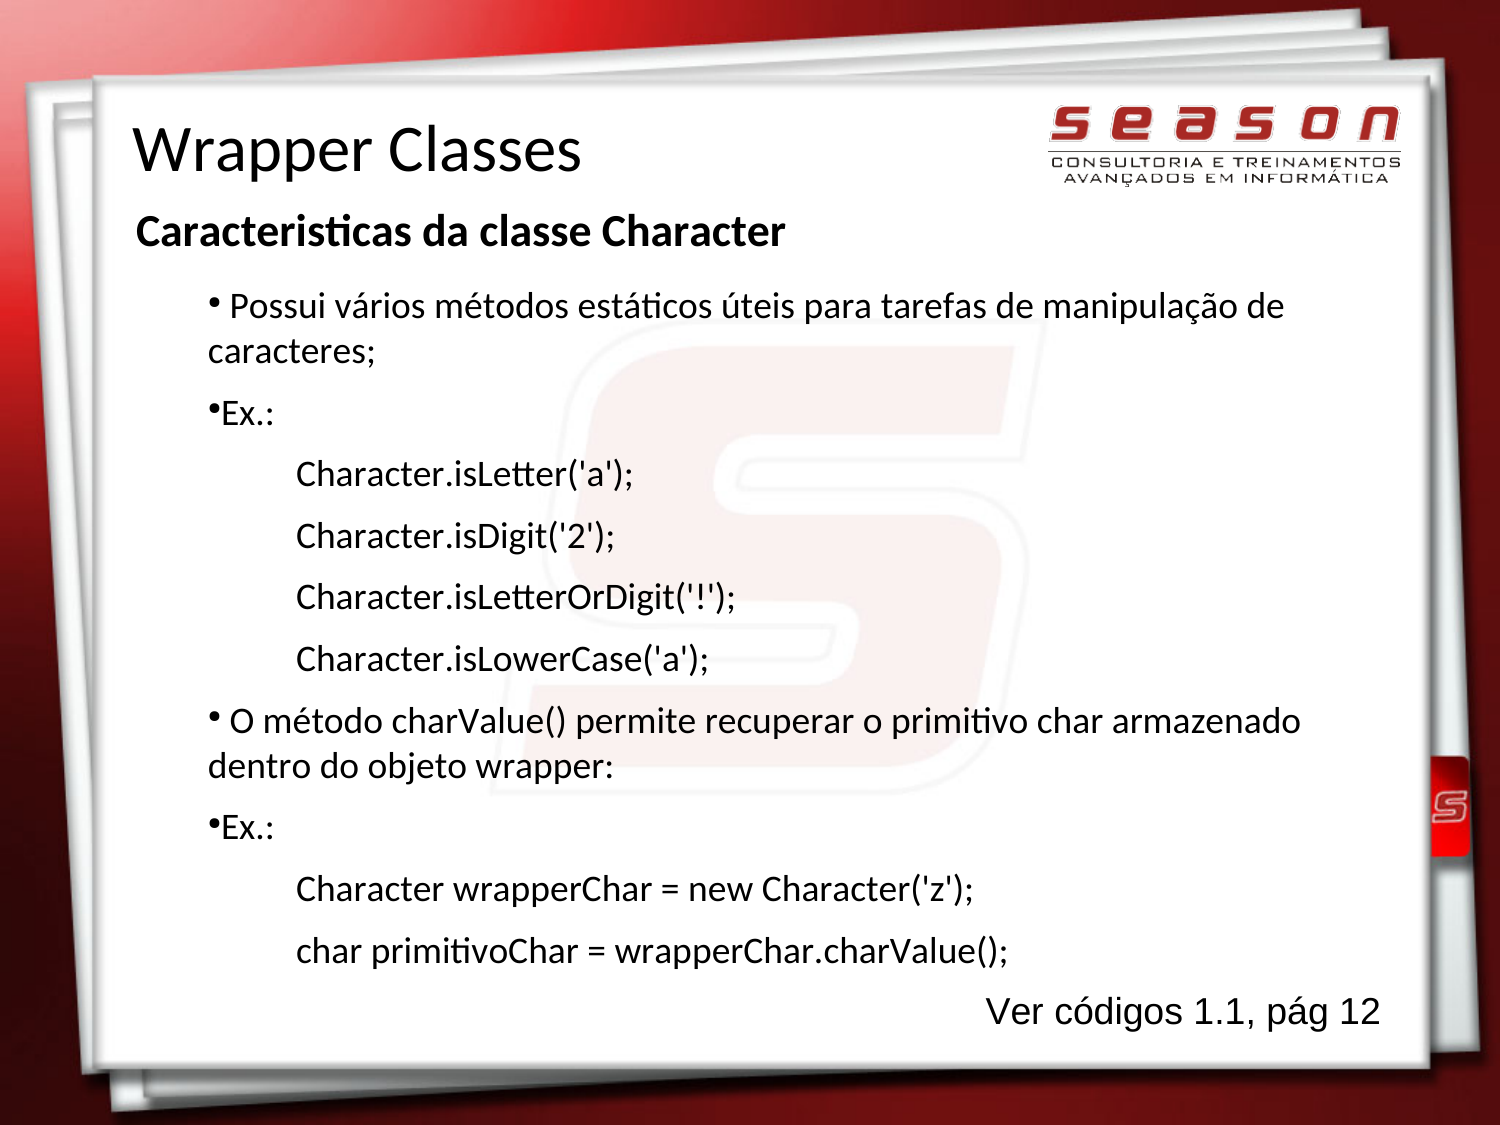

# Wrapper Classes
Caracteristicas da classe Character
 Possui vários métodos estáticos úteis para tarefas de manipulação de caracteres;
Ex.:
Character.isLetter('a');
Character.isDigit('2');
Character.isLetterOrDigit('!');
Character.isLowerCase('a');
 O método charValue() permite recuperar o primitivo char armazenado dentro do objeto wrapper:
Ex.:
Character wrapperChar = new Character('z');
char primitivoChar = wrapperChar.charValue();
Ver códigos 1.1, pág 12